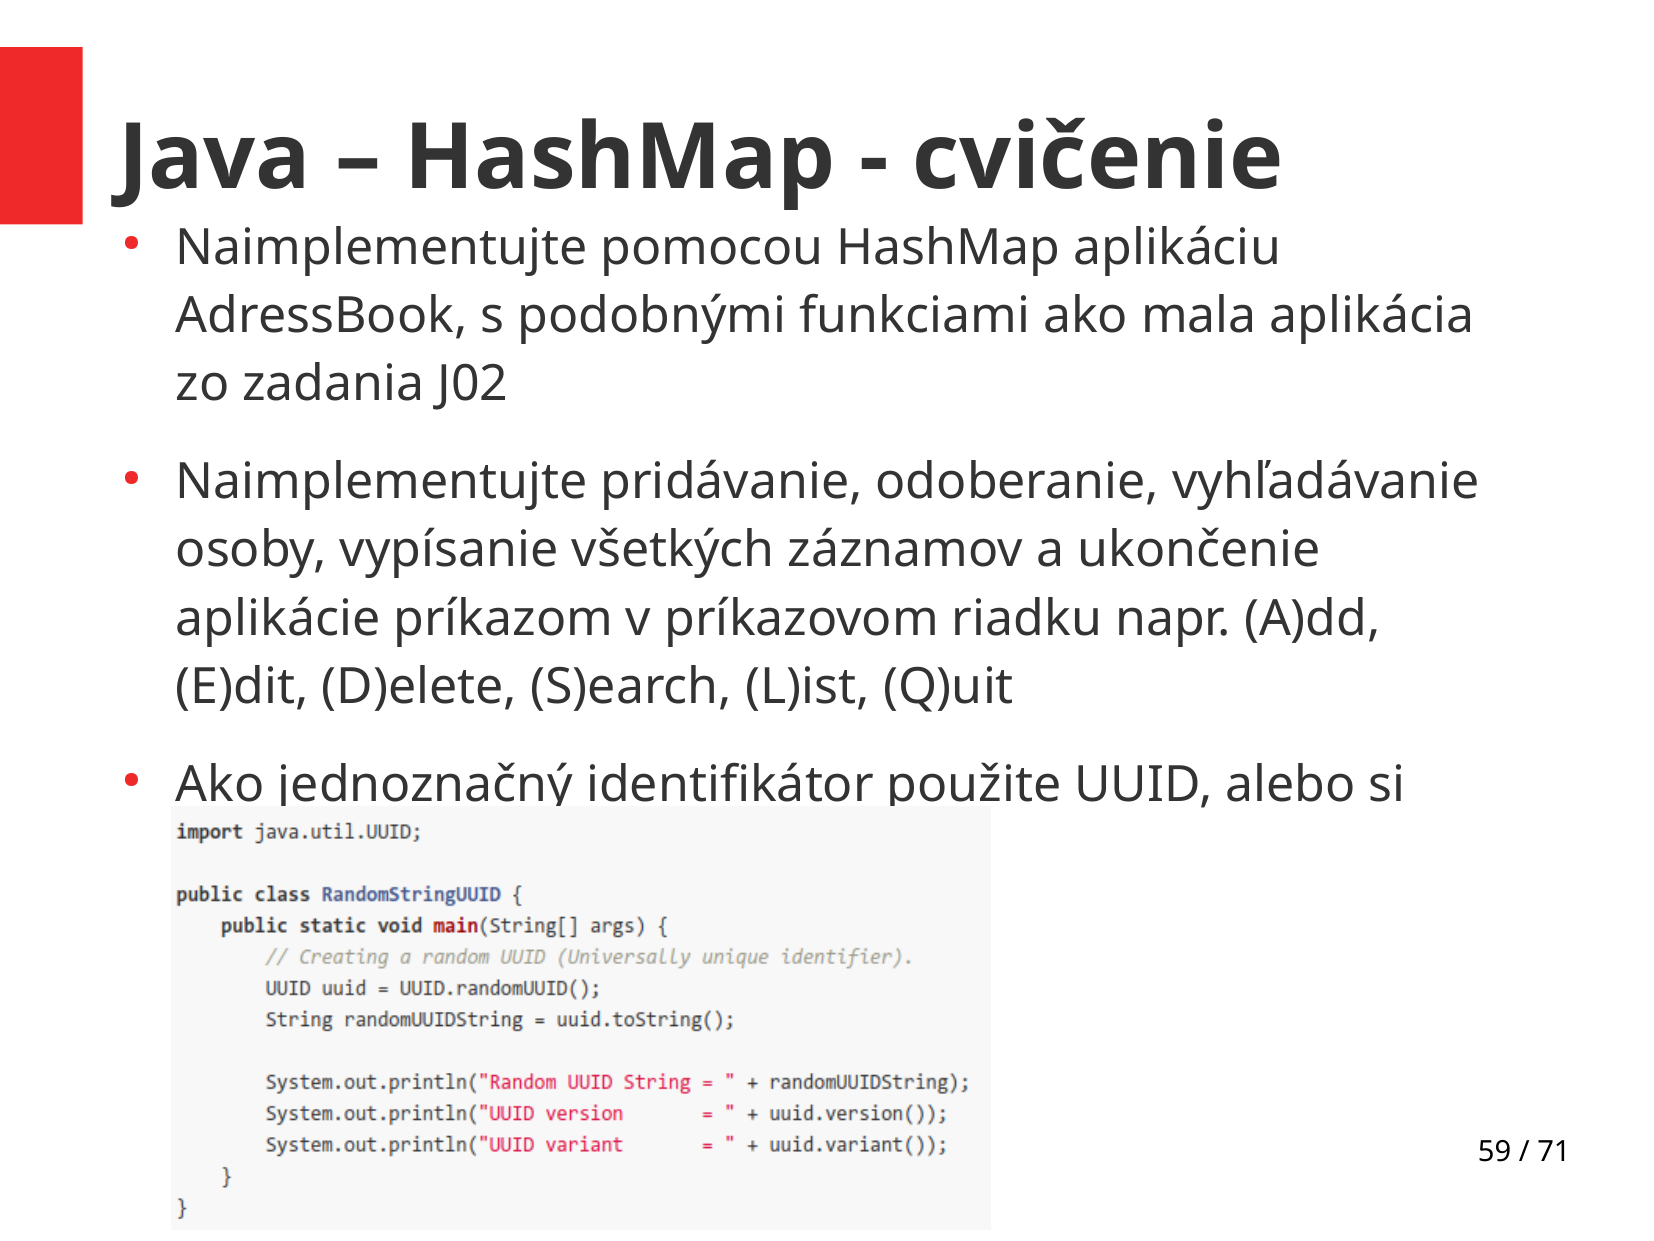

# Java – HashMap - cvičenie
Naimplementujte pomocou HashMap aplikáciu AdressBook, s podobnými funkciami ako mala aplikácia zo zadania J02
Naimplementujte pridávanie, odoberanie, vyhľadávanie osoby, vypísanie všetkých záznamov a ukončenie aplikácie príkazom v príkazovom riadku napr. (A)dd, (E)dit, (D)elete, (S)earch, (L)ist, (Q)uit
Ako jednoznačný identifikátor použite UUID, alebo si vymyslite vlastný systém
59